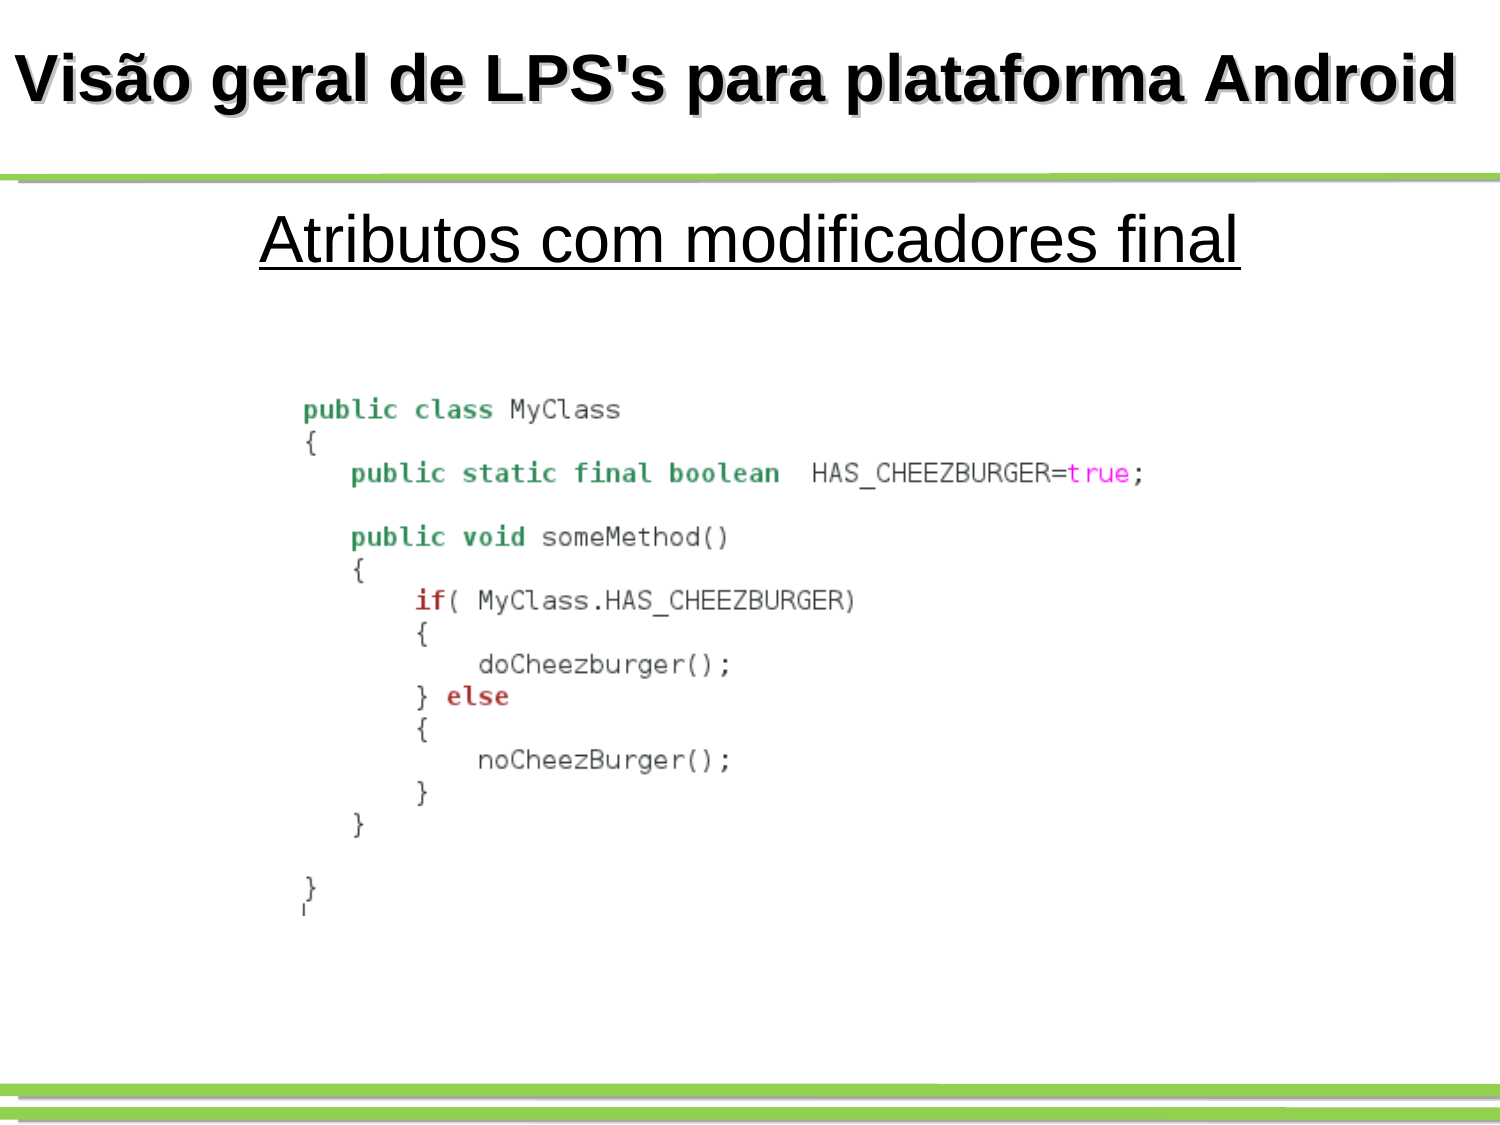

Visão geral de LPS's para plataforma Android
Atributos com modificadores final